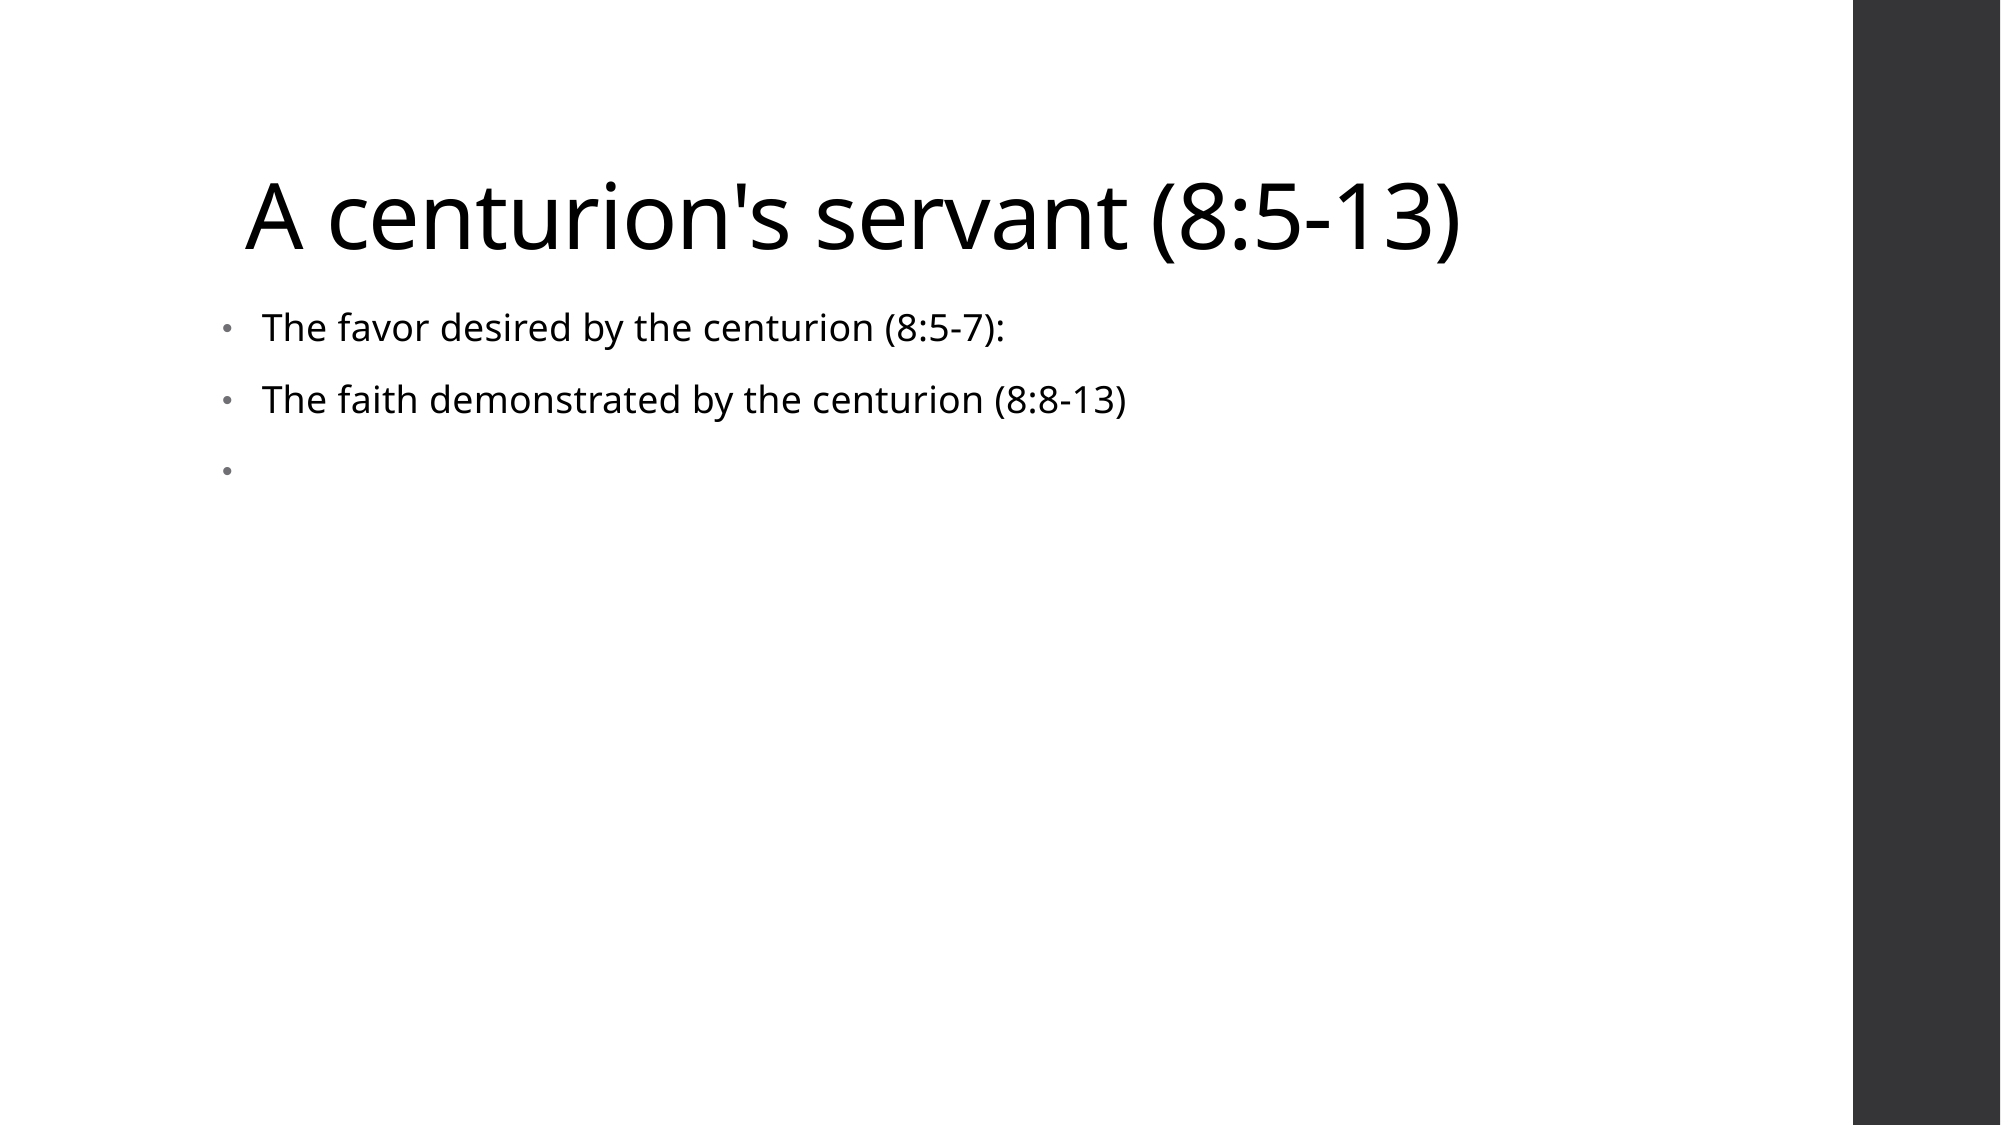

# A centurion's servant (8:5-13)
 The favor desired by the centurion (8:5-7):
 The faith demonstrated by the centurion (8:8-13)